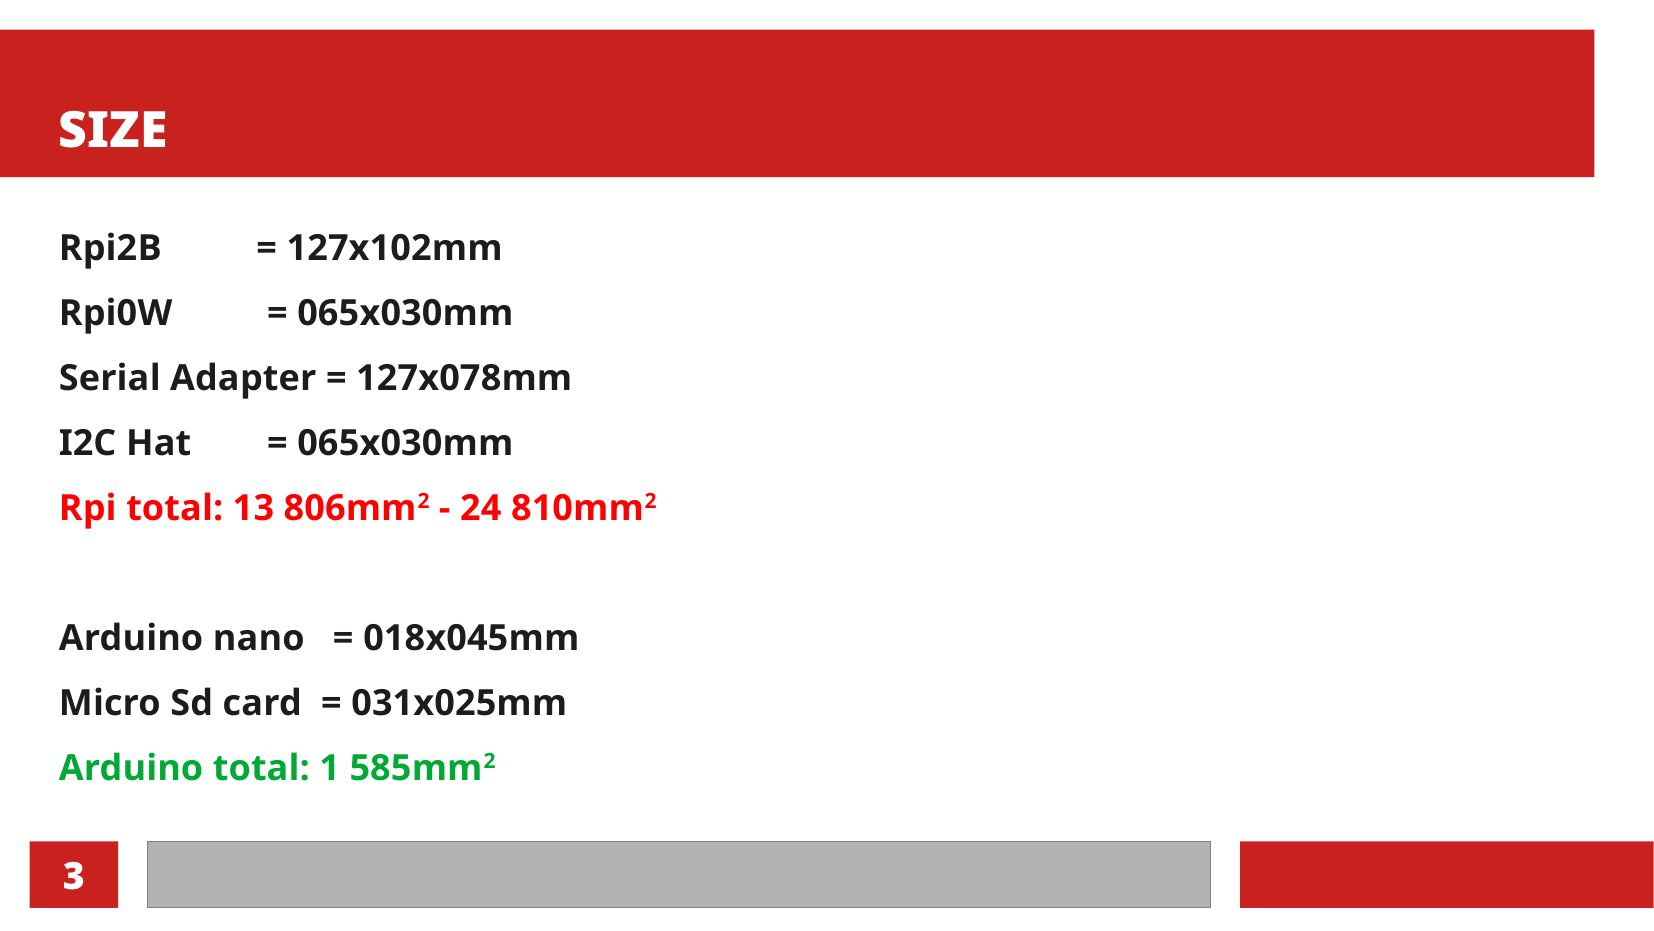

# SIZE
Rpi2B = 127x102mm
Rpi0W = 065x030mm
Serial Adapter = 127x078mm
I2C Hat = 065x030mm
Rpi total: 13 806mm2 - 24 810mm2
Arduino nano = 018x045mm
Micro Sd card = 031x025mm
Arduino total: 1 585mm2
3